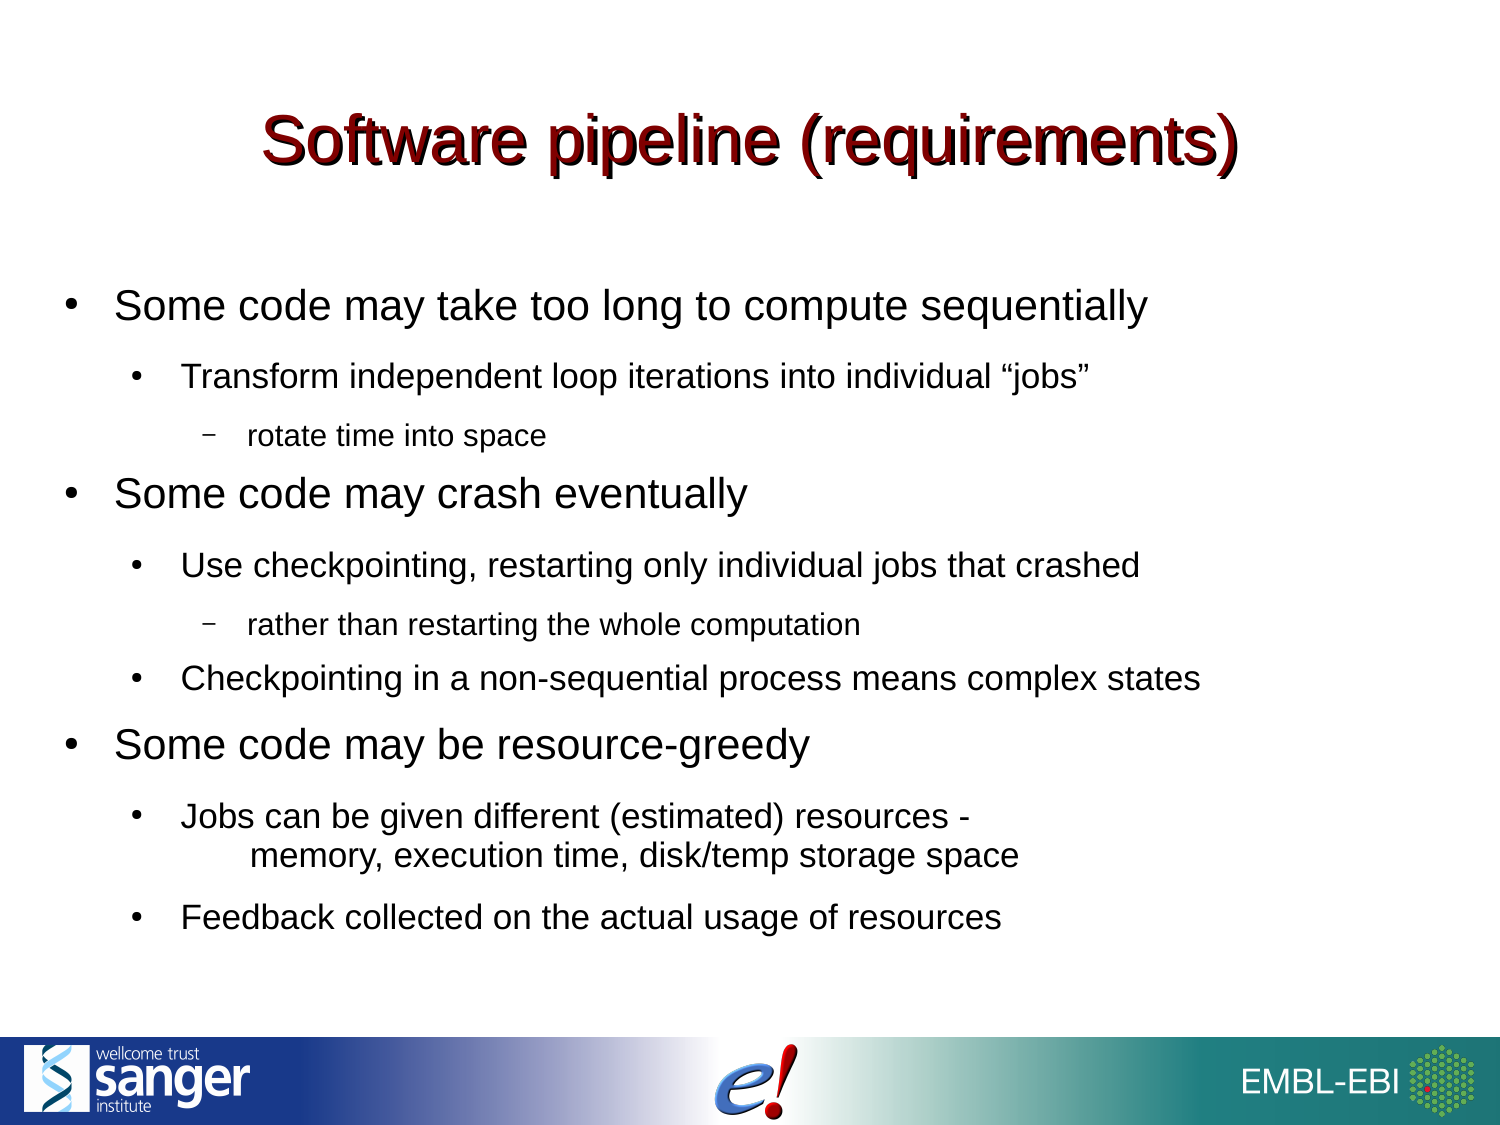

# Software pipeline (requirements)
Some code may take too long to compute sequentially
Transform independent loop iterations into individual “jobs”
rotate time into space
Some code may crash eventually
Use checkpointing, restarting only individual jobs that crashed
rather than restarting the whole computation
Checkpointing in a non-sequential process means complex states
Some code may be resource-greedy
Jobs can be given different (estimated) resources -							memory, execution time, disk/temp storage space
Feedback collected on the actual usage of resources